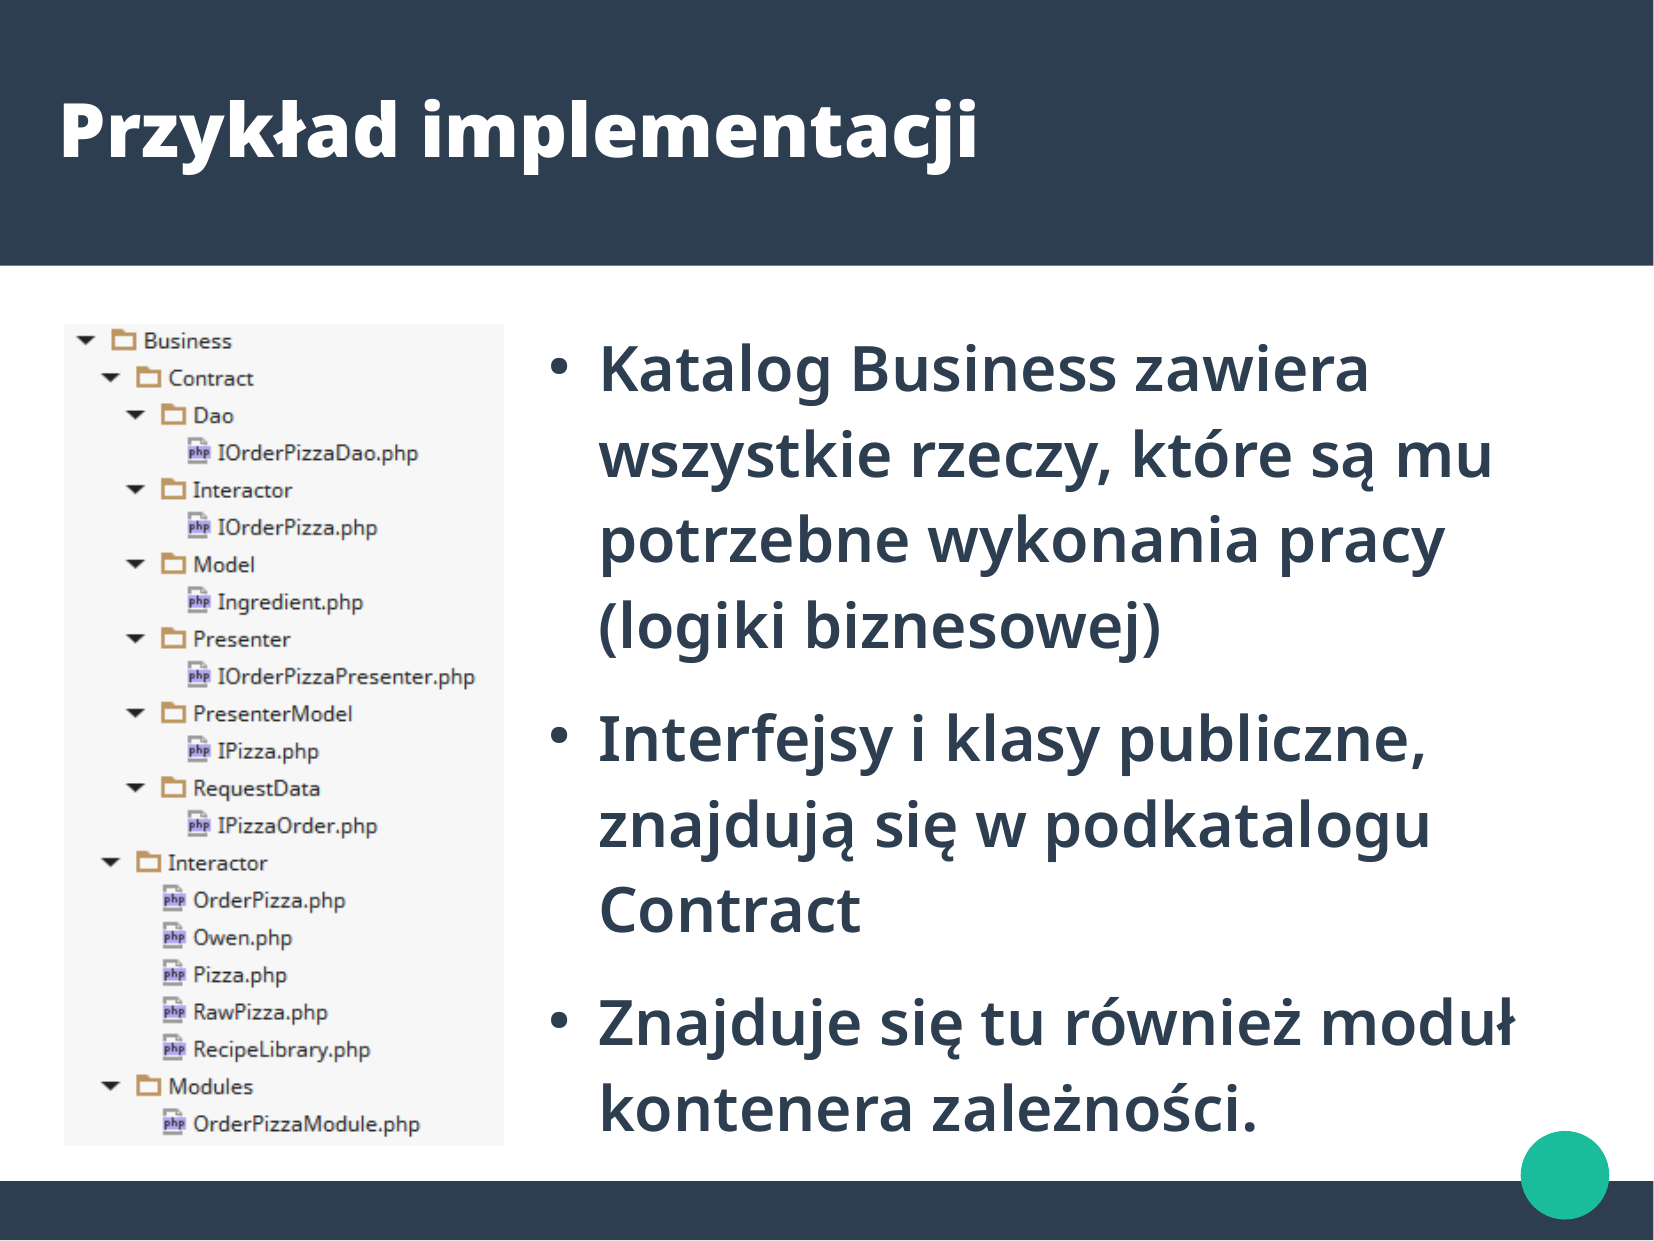

# Przykład implementacji
Katalog Business zawiera wszystkie rzeczy, które są mu potrzebne wykonania pracy (logiki biznesowej)
Interfejsy i klasy publiczne, znajdują się w podkatalogu Contract
Znajduje się tu również moduł kontenera zależności.